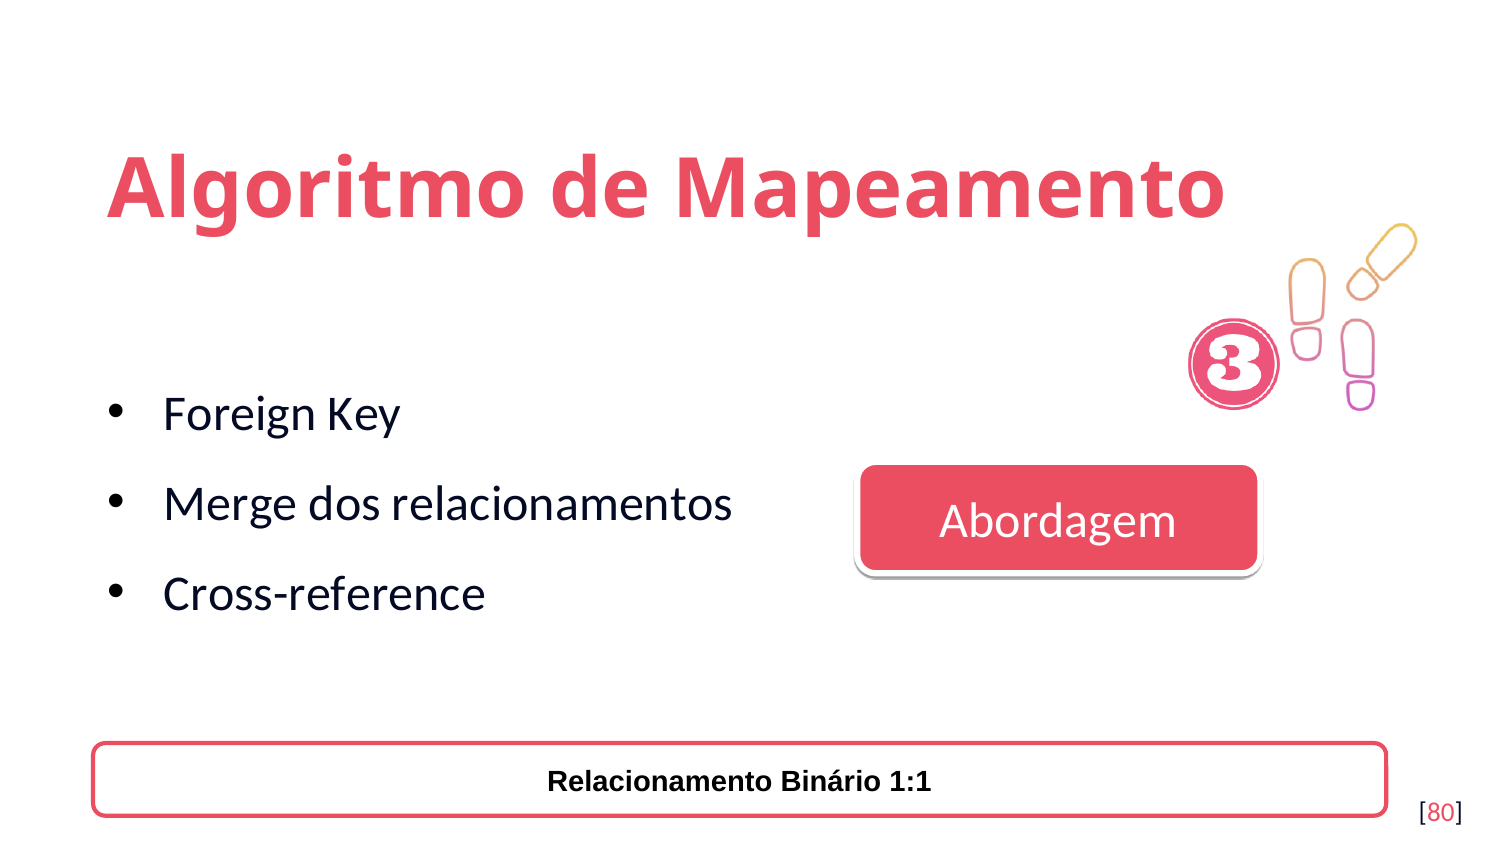

Algoritmo de Mapeamento
Foreign Key
Merge dos relacionamentos
Cross-reference
Abordagem
Relacionamento Binário 1:1